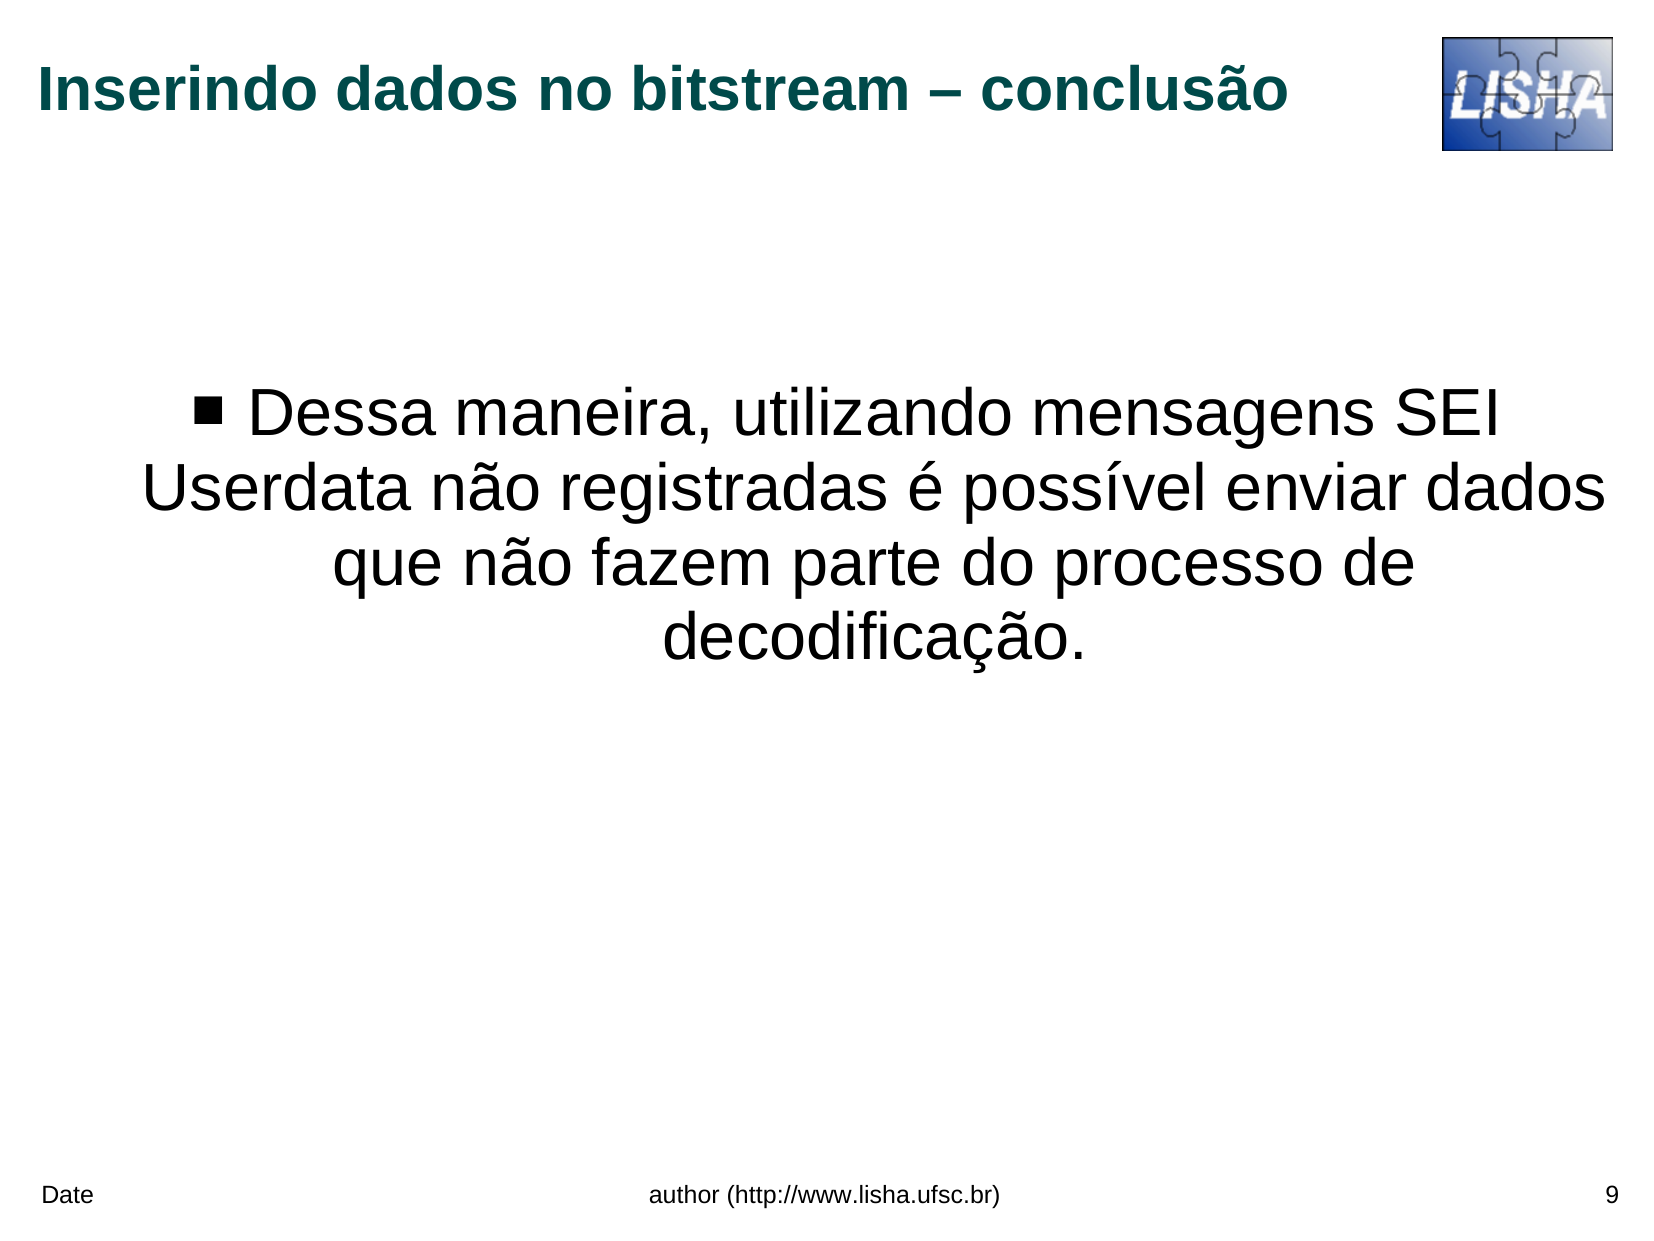

# Inserindo dados no bitstream – conclusão
Dessa maneira, utilizando mensagens SEI Userdata não registradas é possível enviar dados que não fazem parte do processo de decodificação.